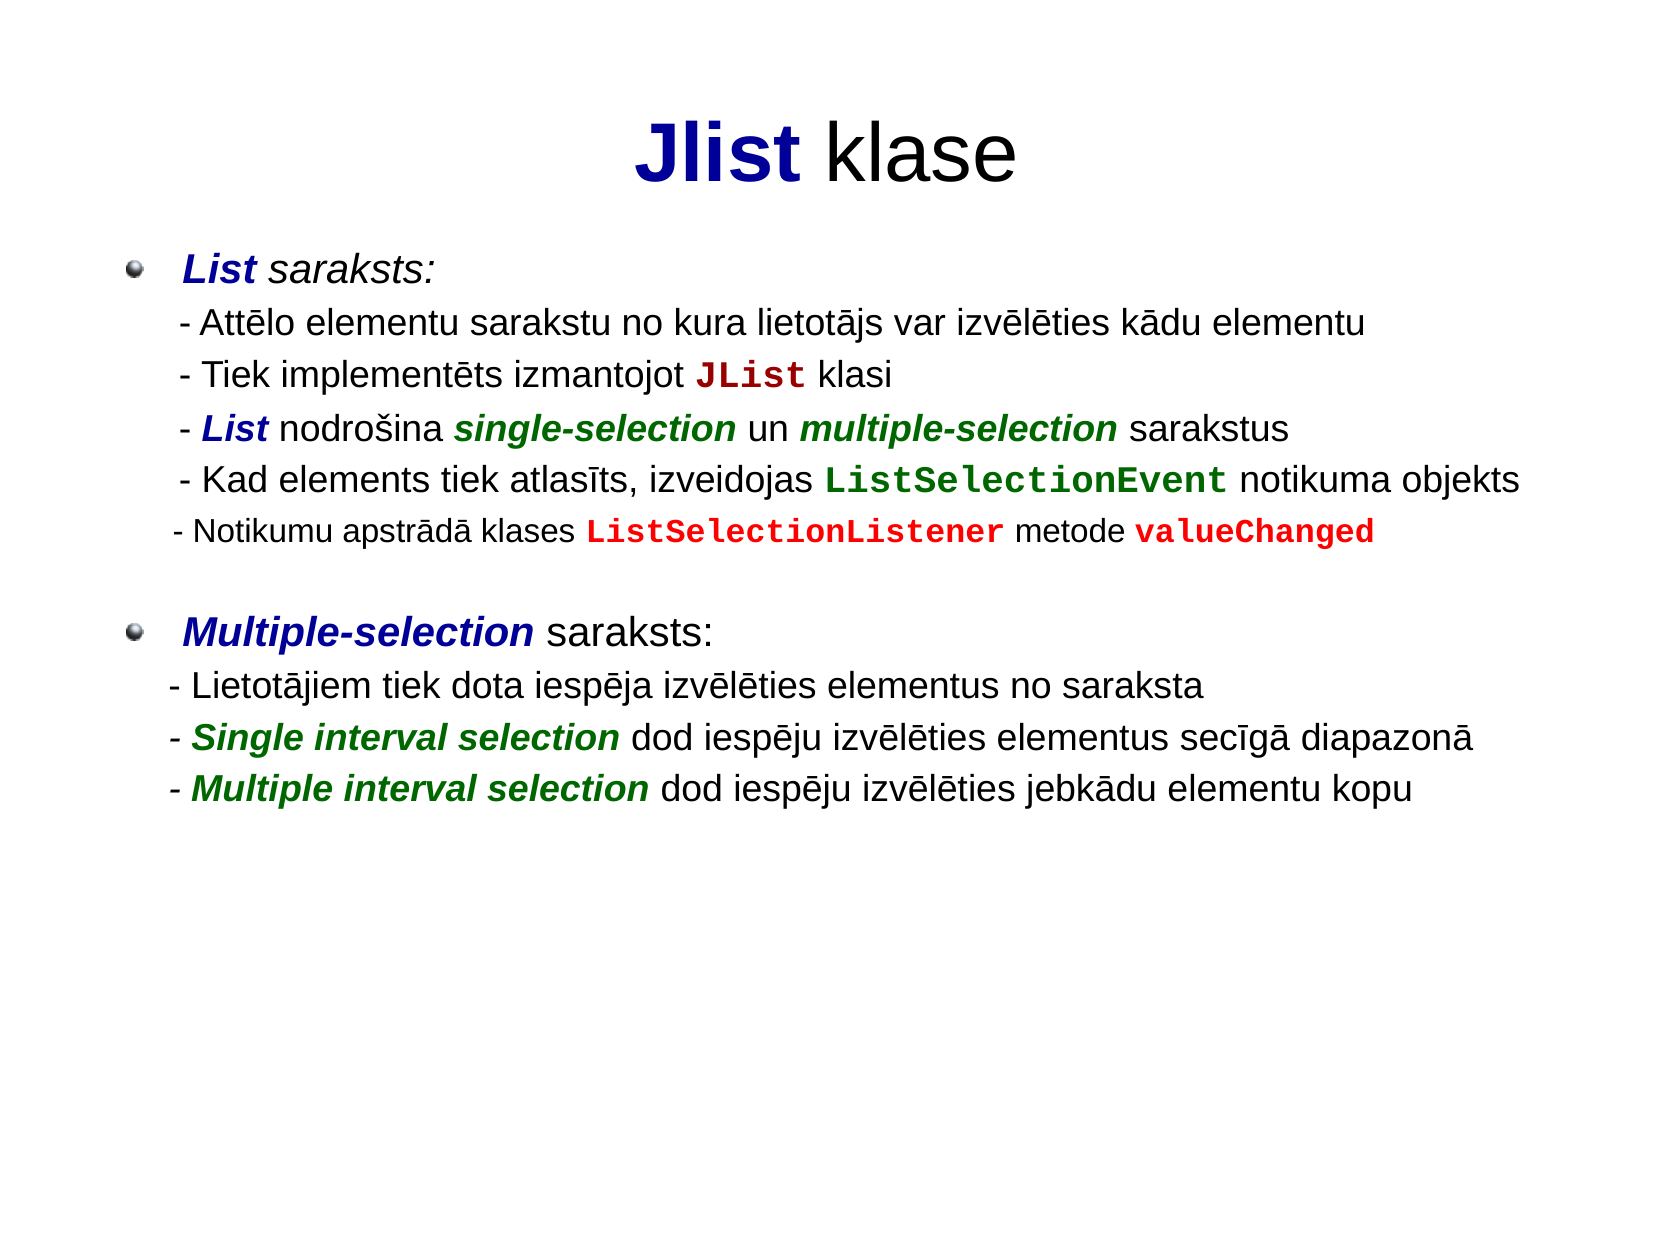

# Jlist klase
List saraksts:
 - Attēlo elementu sarakstu no kura lietotājs var izvēlēties kādu elementu
 - Tiek implementēts izmantojot JList klasi
 - List nodrošina single-selection un multiple-selection sarakstus
 - Kad elements tiek atlasīts, izveidojas ListSelectionEvent notikuma objekts
 - Notikumu apstrādā klases ListSelectionListener metode valueChanged
Multiple-selection saraksts:
 - Lietotājiem tiek dota iespēja izvēlēties elementus no saraksta
 - Single interval selection dod iespēju izvēlēties elementus secīgā diapazonā
 - Multiple interval selection dod iespēju izvēlēties jebkādu elementu kopu